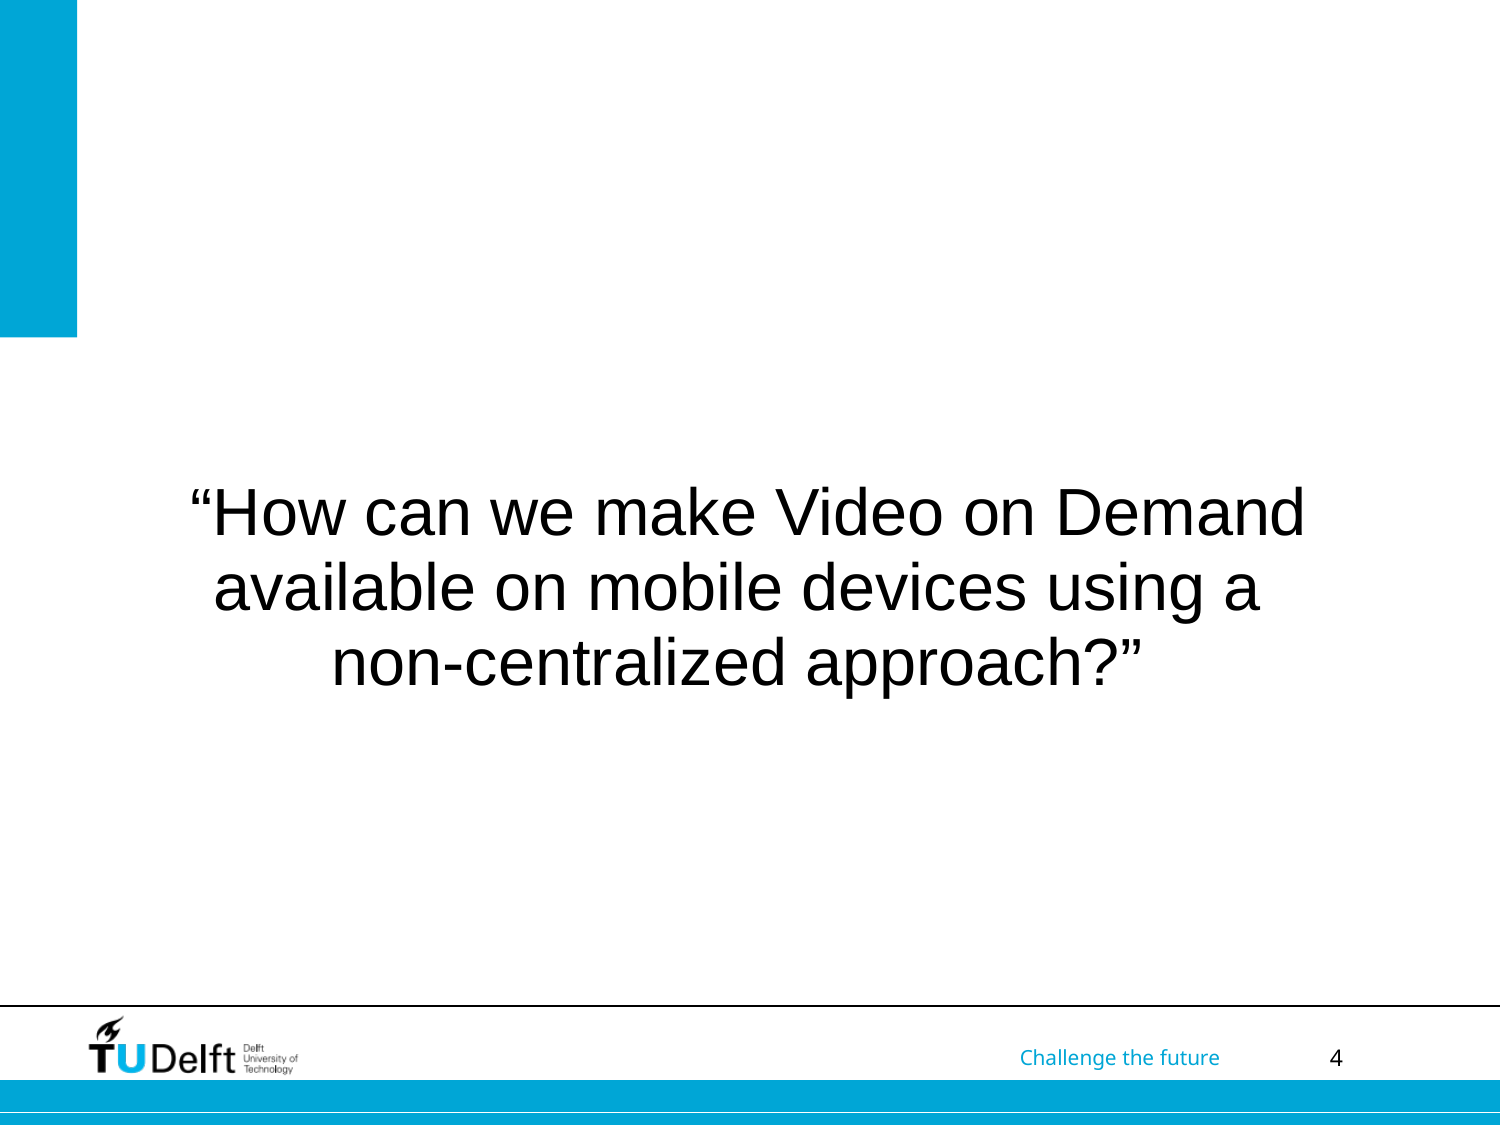

# “How can we make Video on Demand available on mobile devices using a non-centralized approach?”